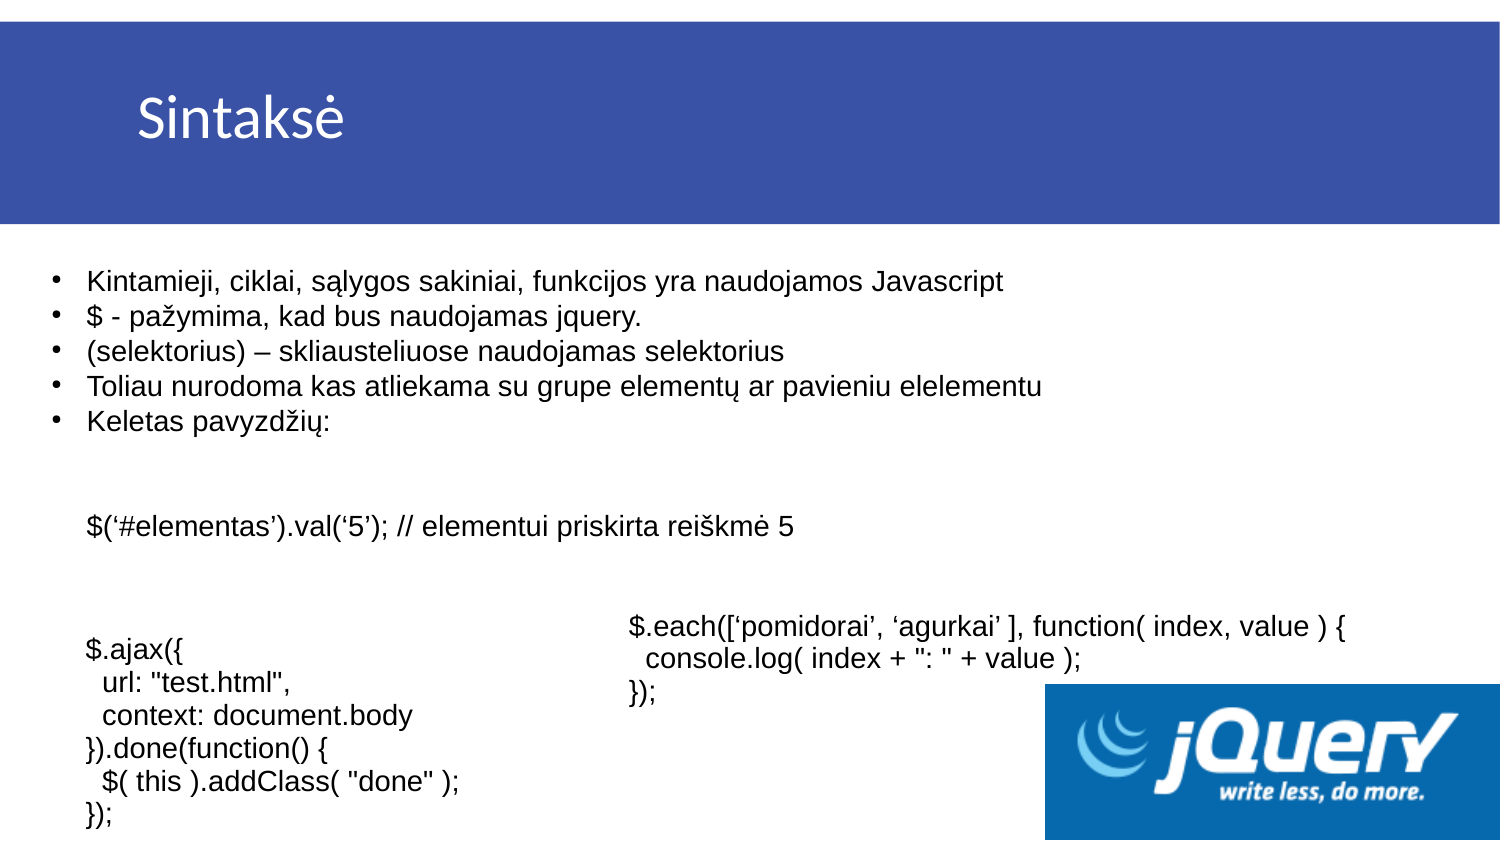

# Sintaksė
Kintamieji, ciklai, sąlygos sakiniai, funkcijos yra naudojamos Javascript
$ - pažymima, kad bus naudojamas jquery.
(selektorius) – skliausteliuose naudojamas selektorius
Toliau nurodoma kas atliekama su grupe elementų ar pavieniu elelementu
Keletas pavyzdžių:
$(‘#elementas’).val(‘5’); // elementui priskirta reiškmė 5
$.each([‘pomidorai’, ‘agurkai’ ], function( index, value ) {
 console.log( index + ": " + value );
});
$.ajax({
 url: "test.html",
 context: document.body
}).done(function() {
 $( this ).addClass( "done" );
});